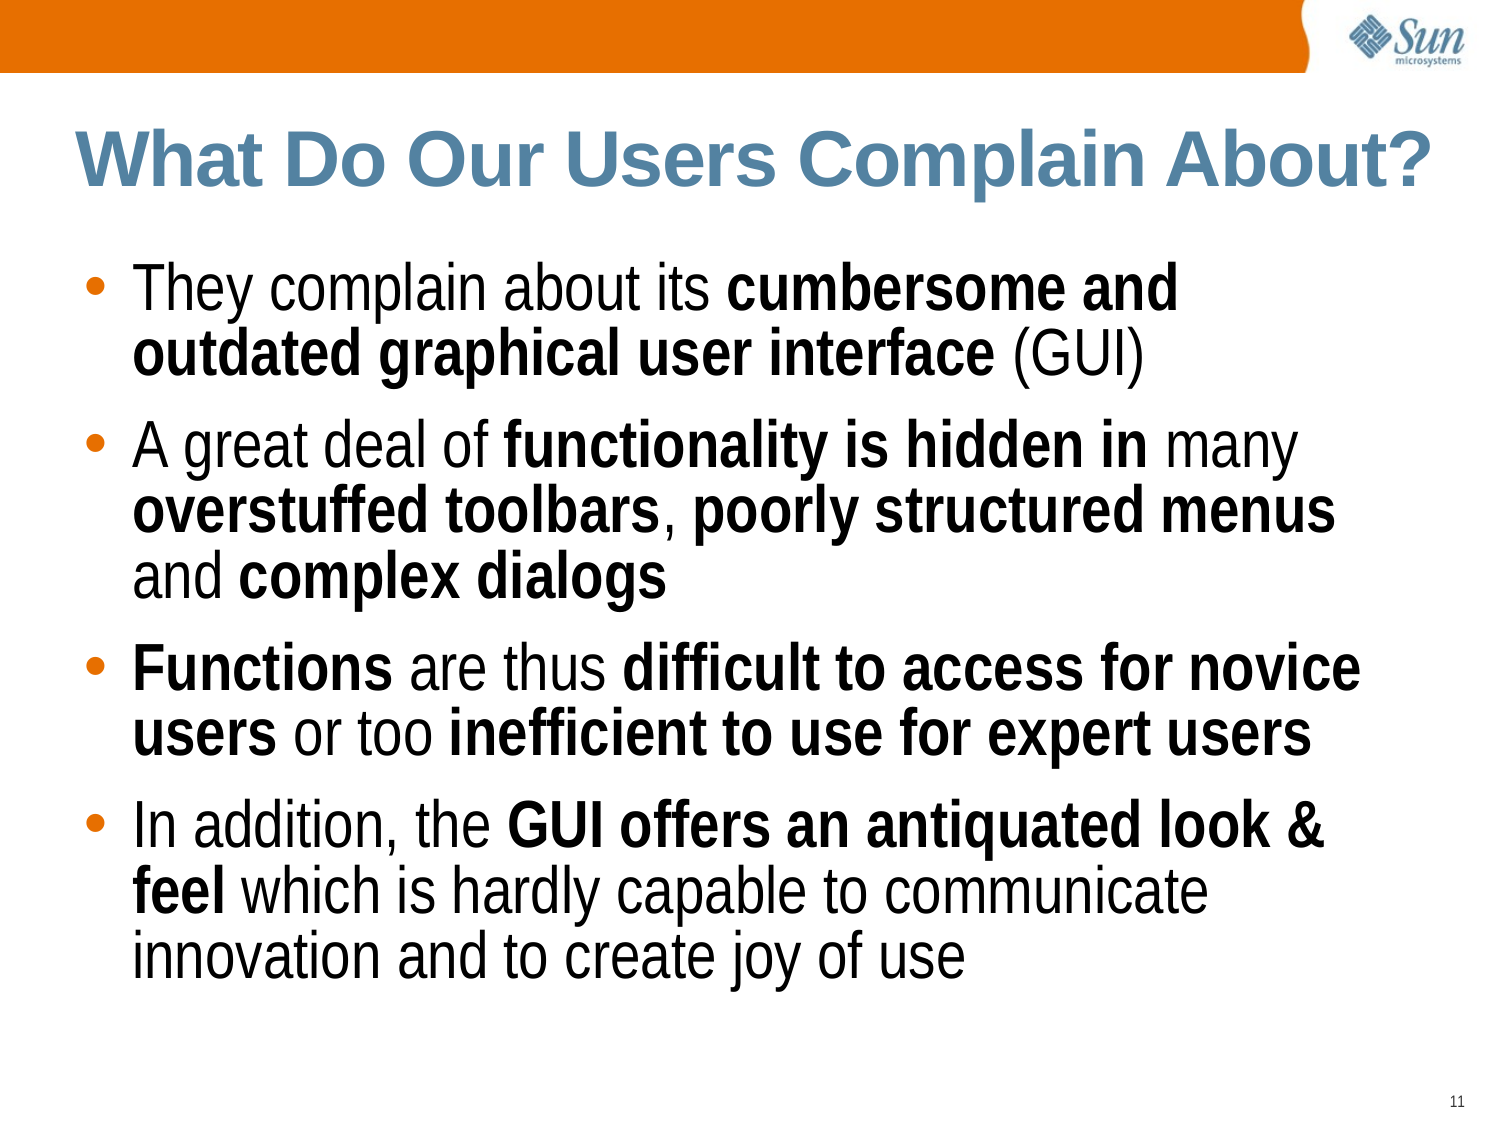

# What Do Our Users Complain About?
They complain about its cumbersome and outdated graphical user interface (GUI)
A great deal of functionality is hidden in many overstuffed toolbars, poorly structured menus and complex dialogs
Functions are thus difficult to access for novice users or too inefficient to use for expert users
In addition, the GUI offers an antiquated look & feel which is hardly capable to communicate innovation and to create joy of use